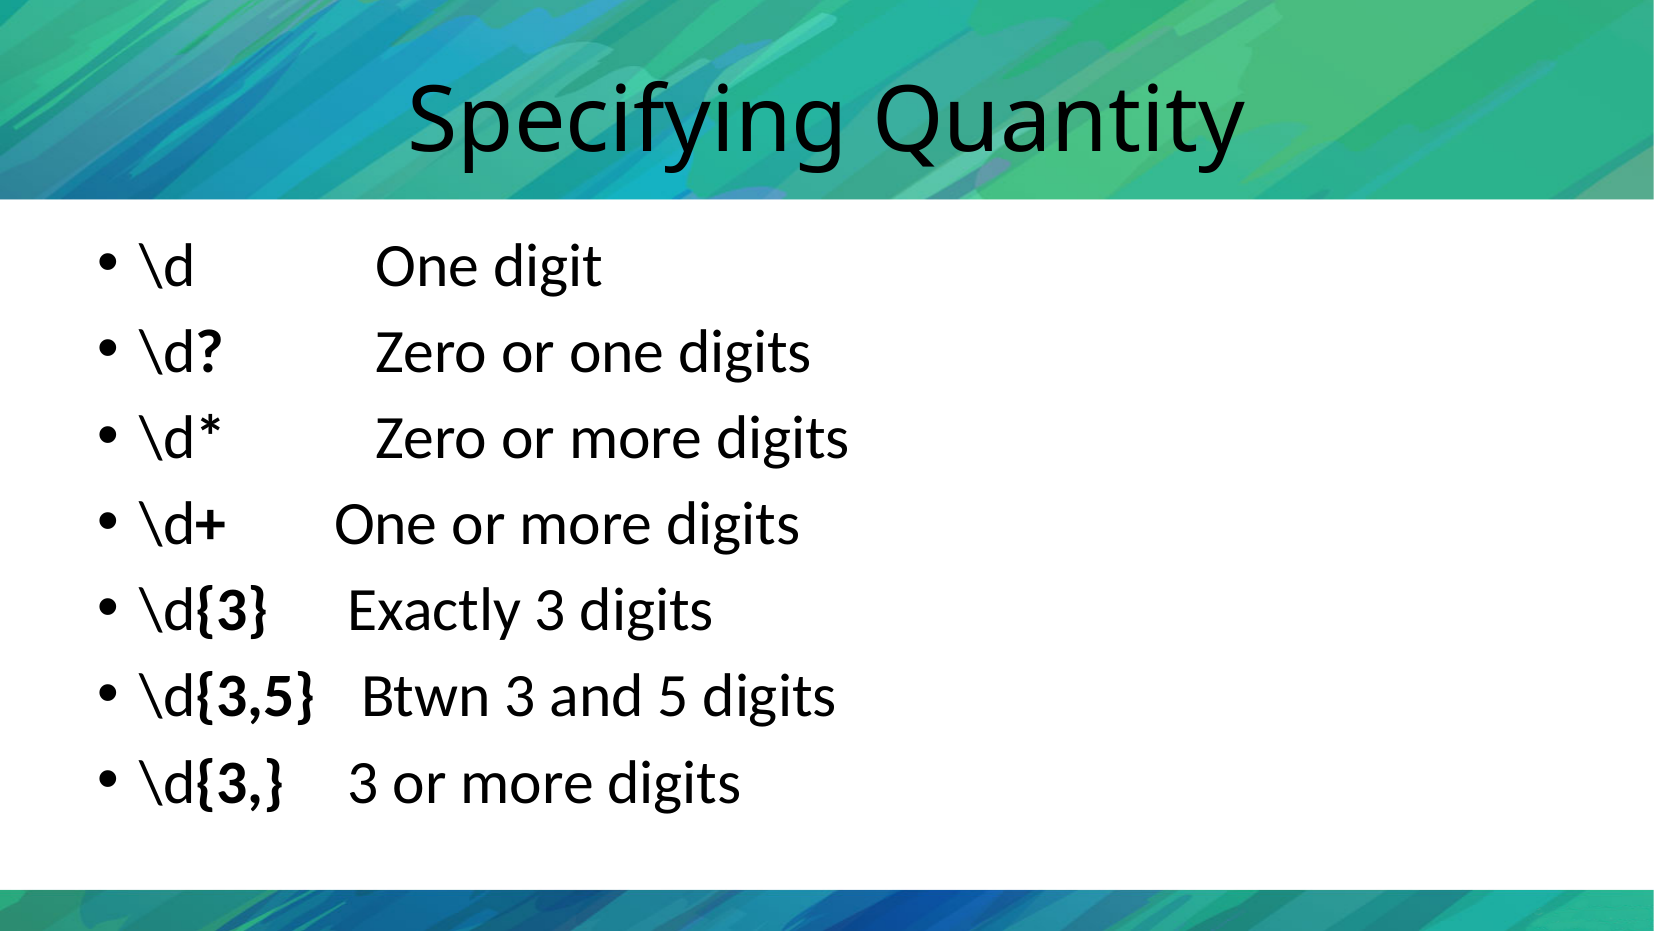

# Specifying Quantity
\d			 One digit
\d?		 Zero or one digits
\d*		 Zero or more digits
\d+		 One or more digits
\d{3}		 Exactly 3 digits
\d{3,5}		Btwn 3 and 5 digits
\d{3,}		 3 or more digits